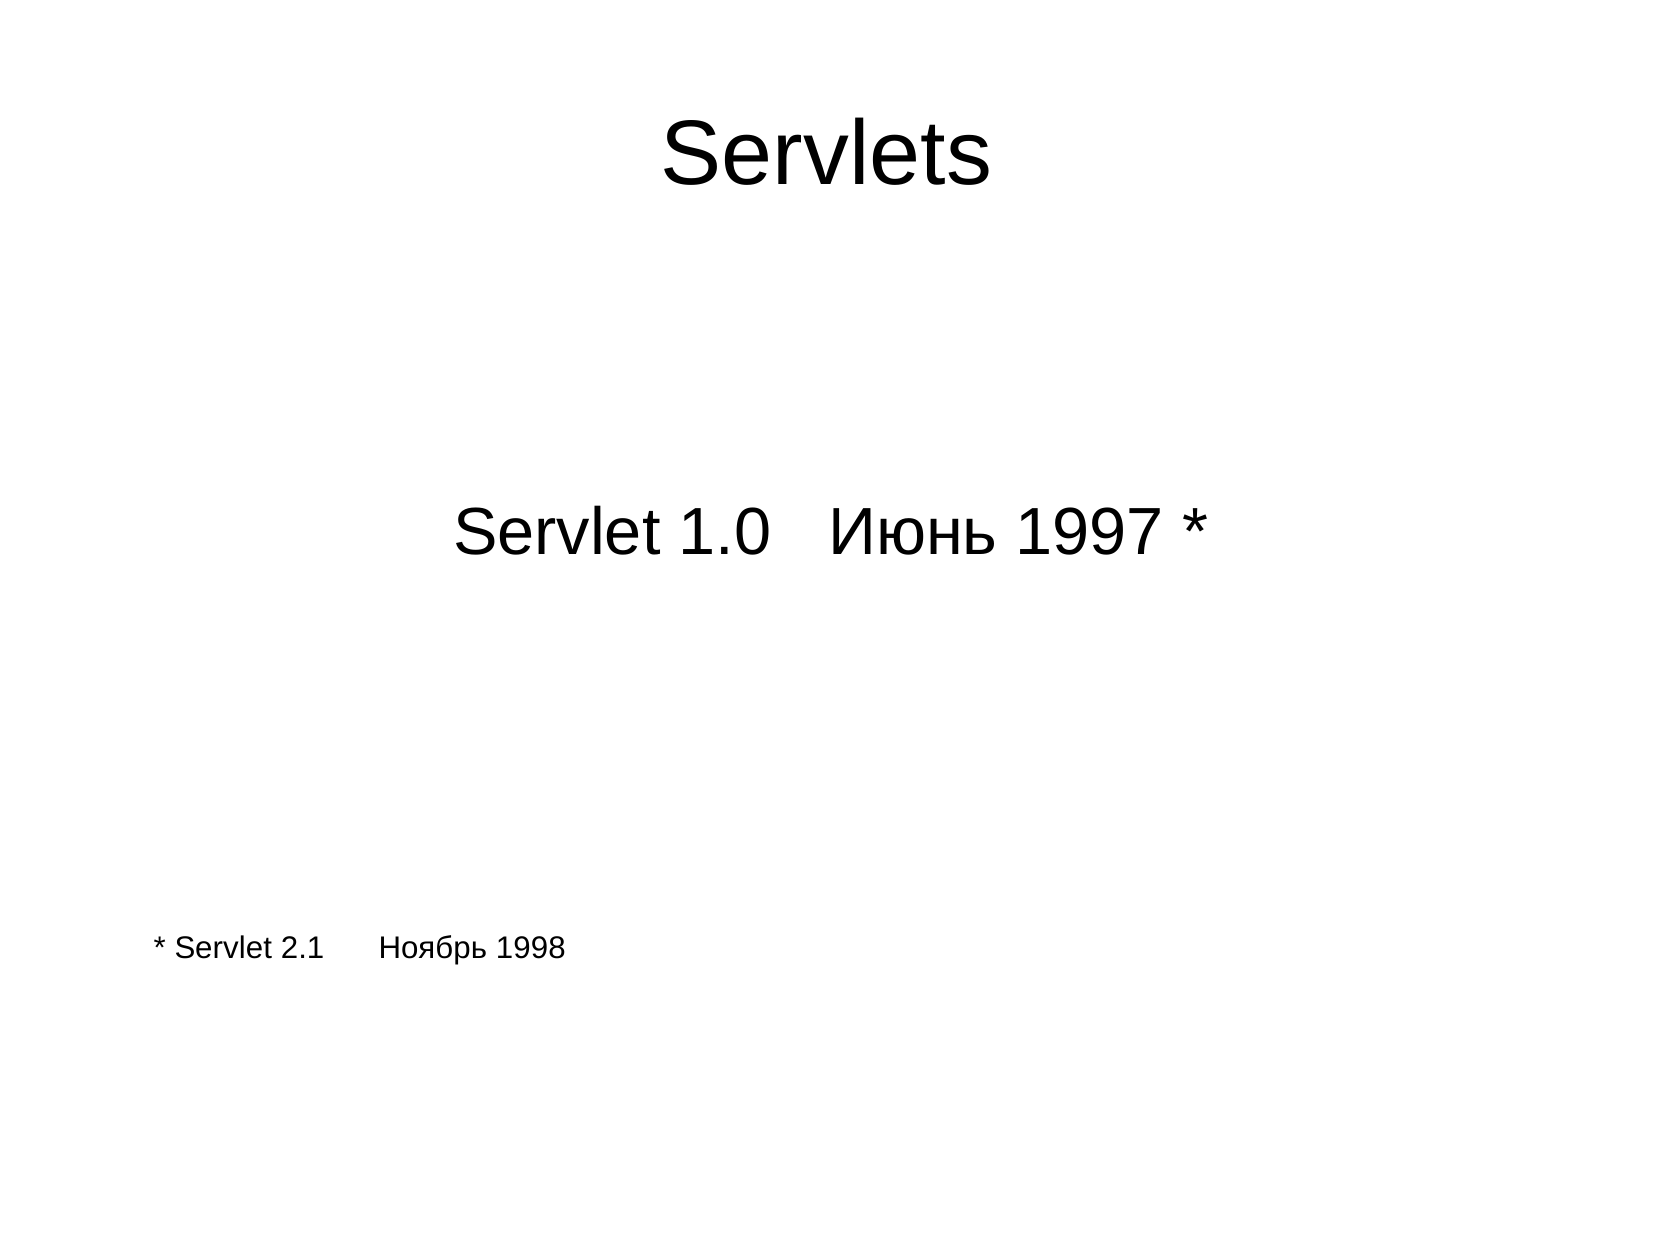

# Servlets
Servlet 1.0 	Июнь 1997 *
* Servlet 2.1 	Ноябрь 1998